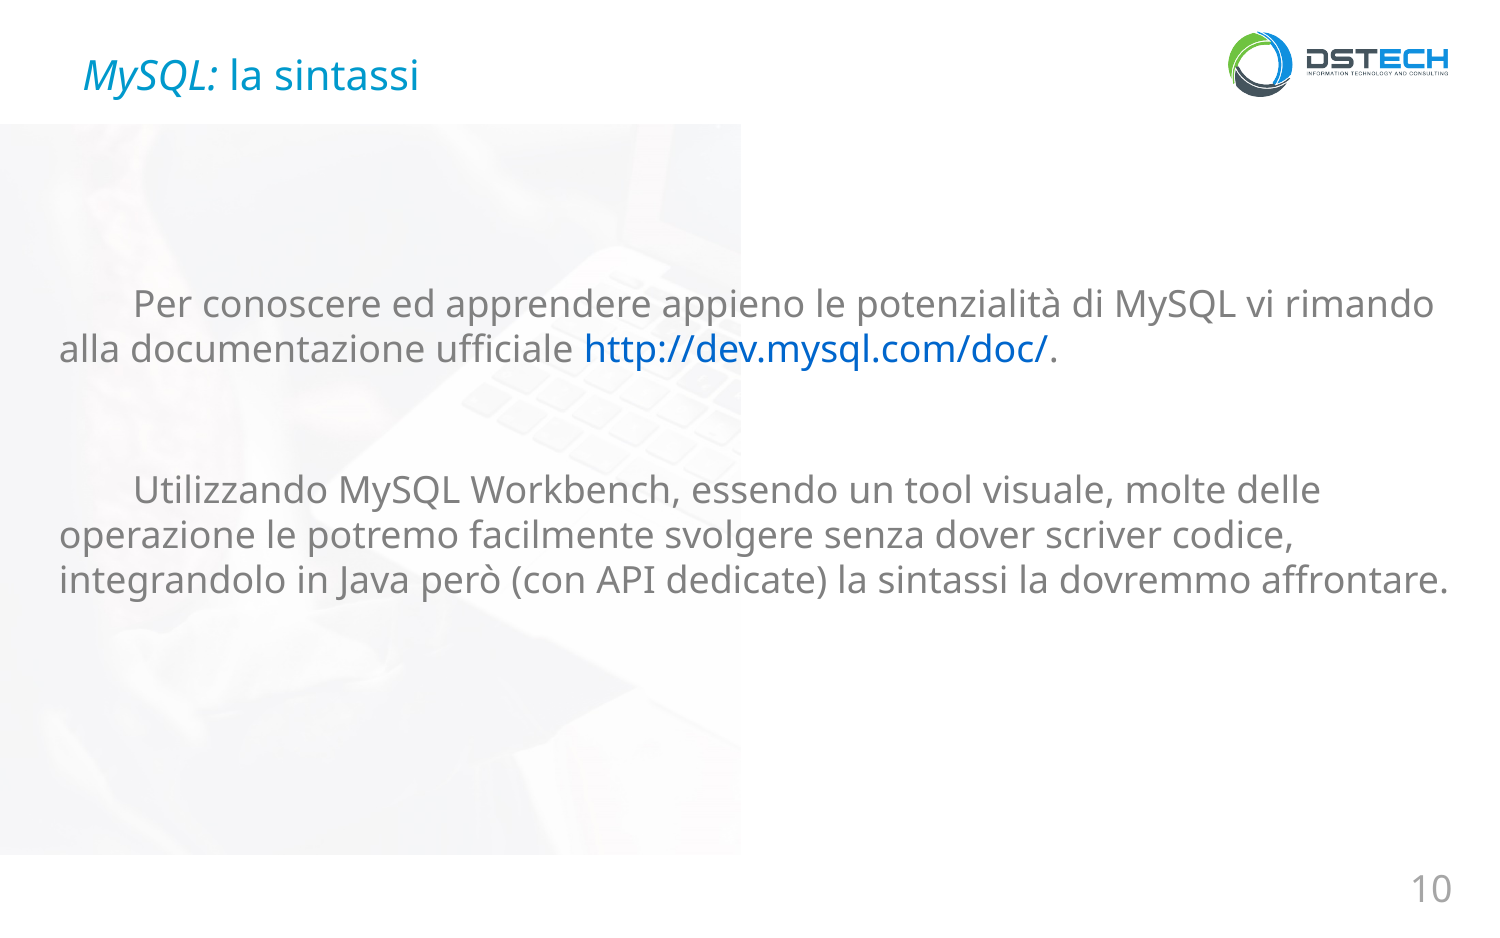

MySQL: la sintassi
	Per conoscere ed apprendere appieno le potenzialità di MySQL vi rimando alla documentazione ufficiale http://dev.mysql.com/doc/.
	Utilizzando MySQL Workbench, essendo un tool visuale, molte delle operazione le potremo facilmente svolgere senza dover scriver codice, integrandolo in Java però (con API dedicate) la sintassi la dovremmo affrontare.
10